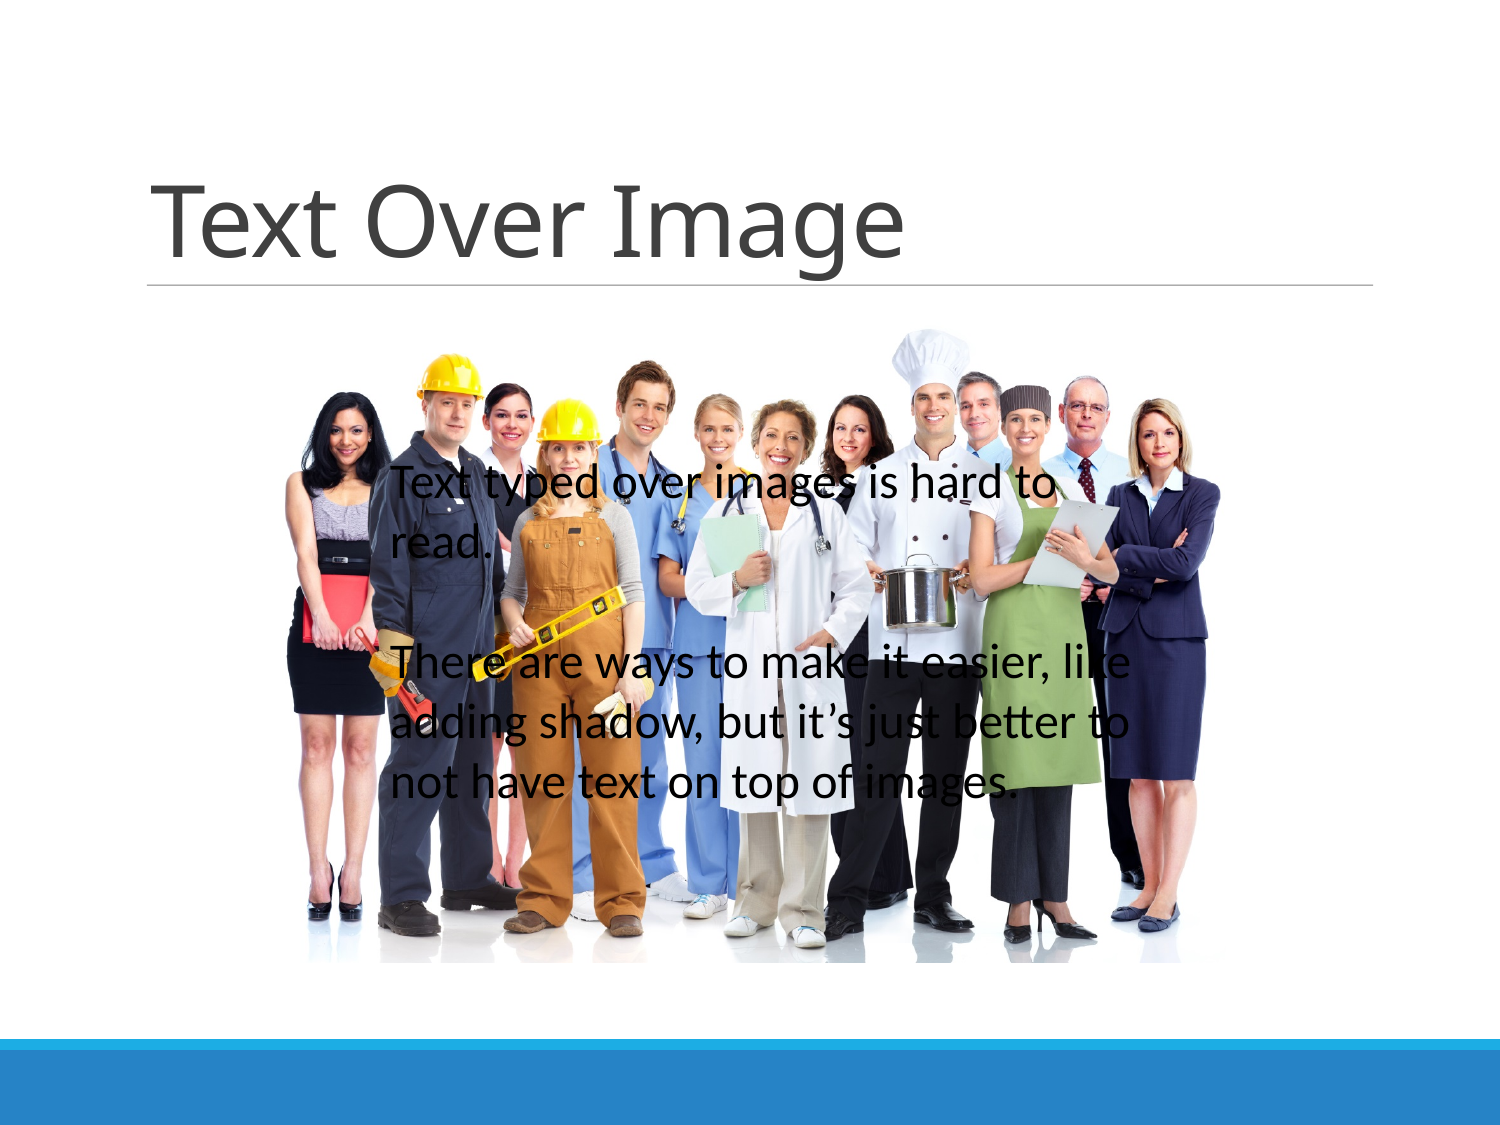

# Text Over Image
Text typed over images is hard to read.
There are ways to make it easier, like adding shadow, but it’s just better to not have text on top of images.